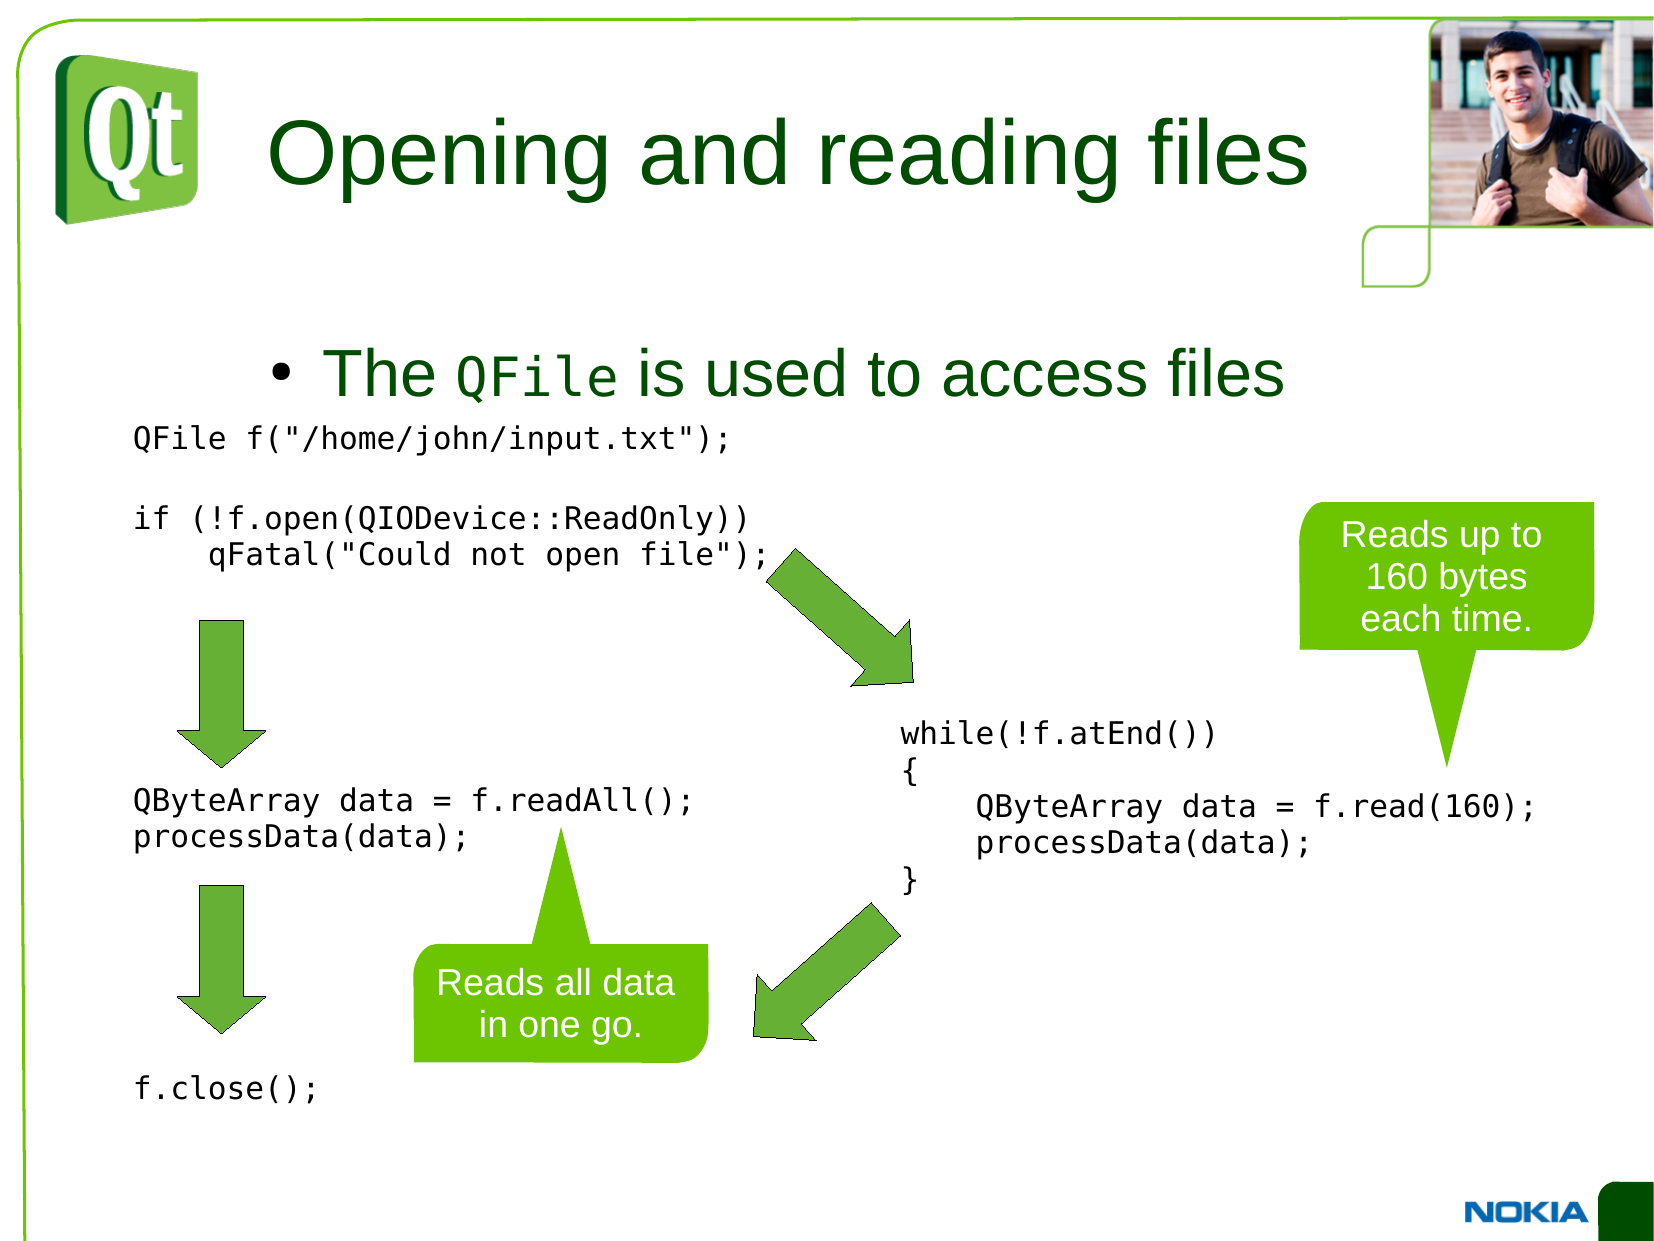

# Opening and reading files
The QFile is used to access files
QFile f("/home/john/input.txt");
if (!f.open(QIODevice::ReadOnly))
 qFatal("Could not open file");
Reads up to
160 bytes
each time.
while(!f.atEnd())
{
 QByteArray data = f.read(160);
 processData(data);
}
QByteArray data = f.readAll();
processData(data);
Reads all data
in one go.
f.close();